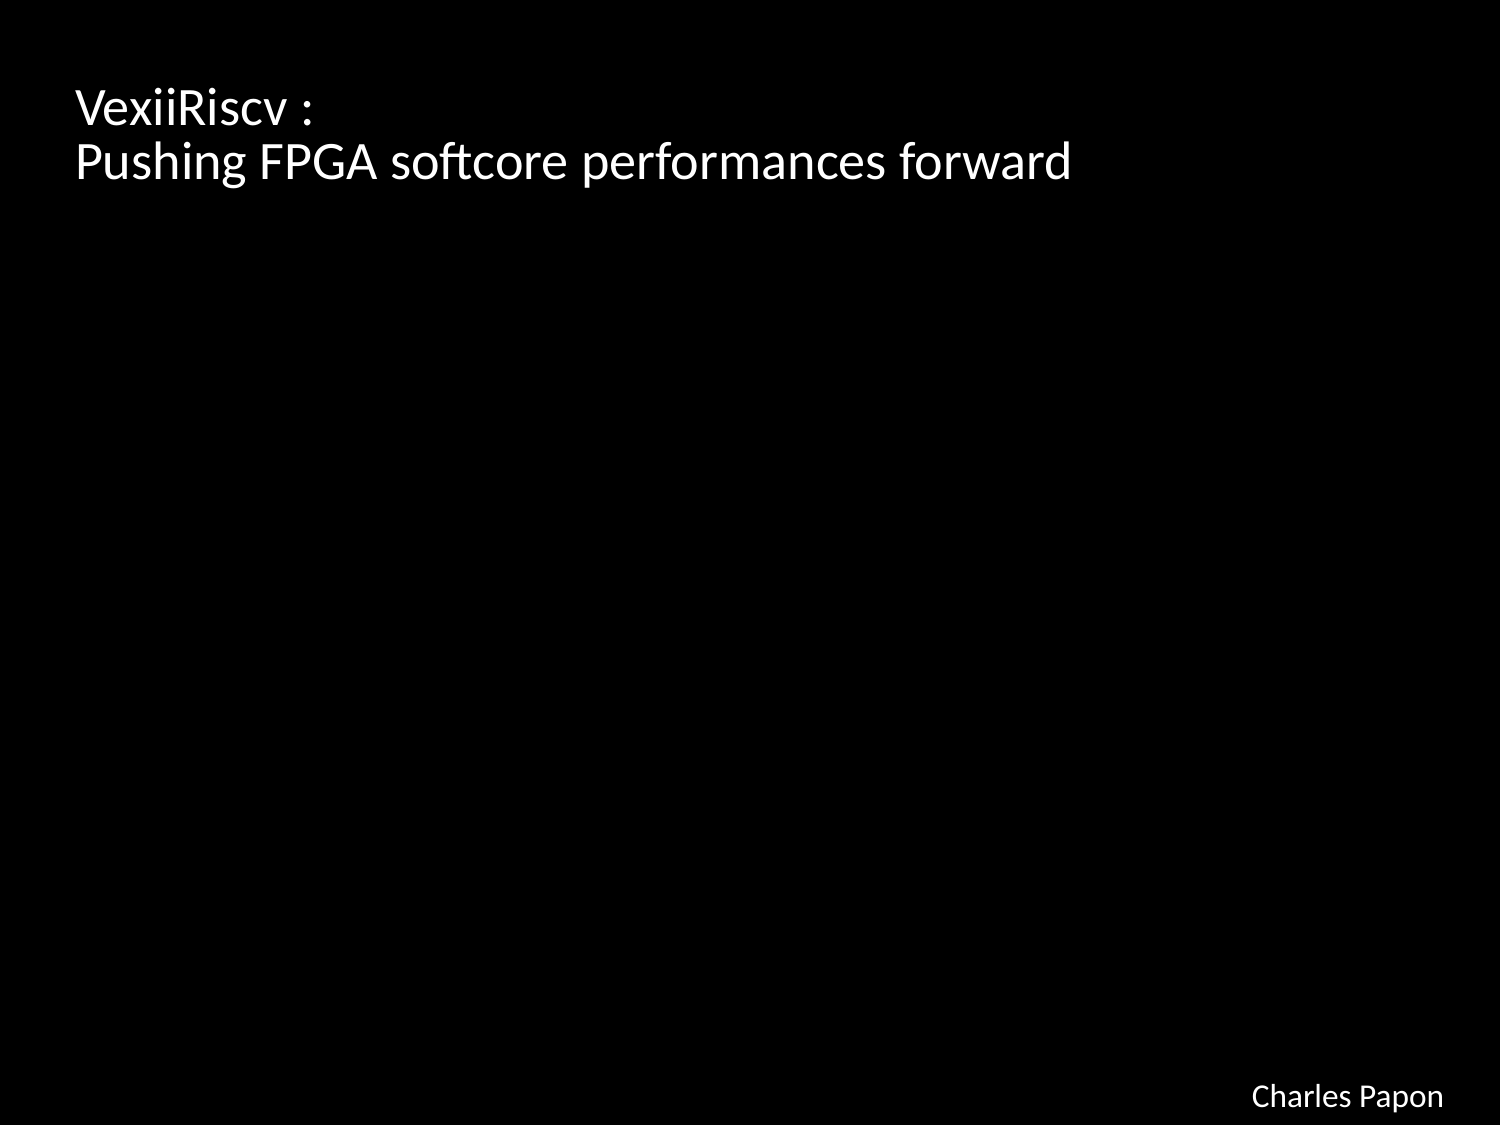

# VexiiRiscv : Pushing FPGA softcore performances forward
Charles Papon